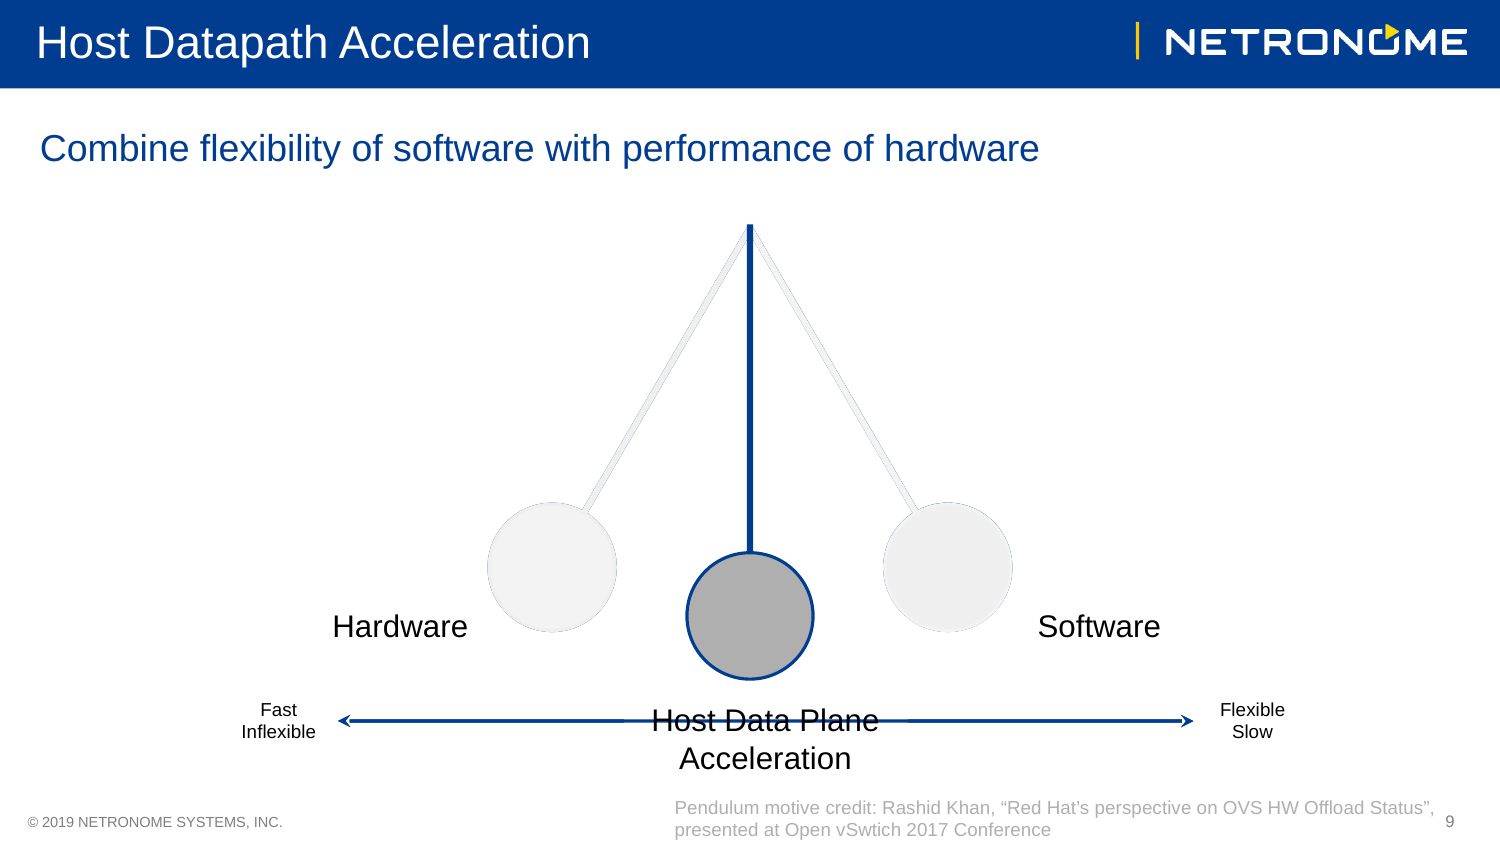

# Host Datapath Acceleration
Combine flexibility of software with performance of hardware
Hardware
Software
Fast
Inflexible
Flexible
Slow
Host Data Plane Acceleration
Pendulum motive credit: Rashid Khan, “Red Hat’s perspective on OVS HW Offload Status”, presented at Open vSwtich 2017 Conference